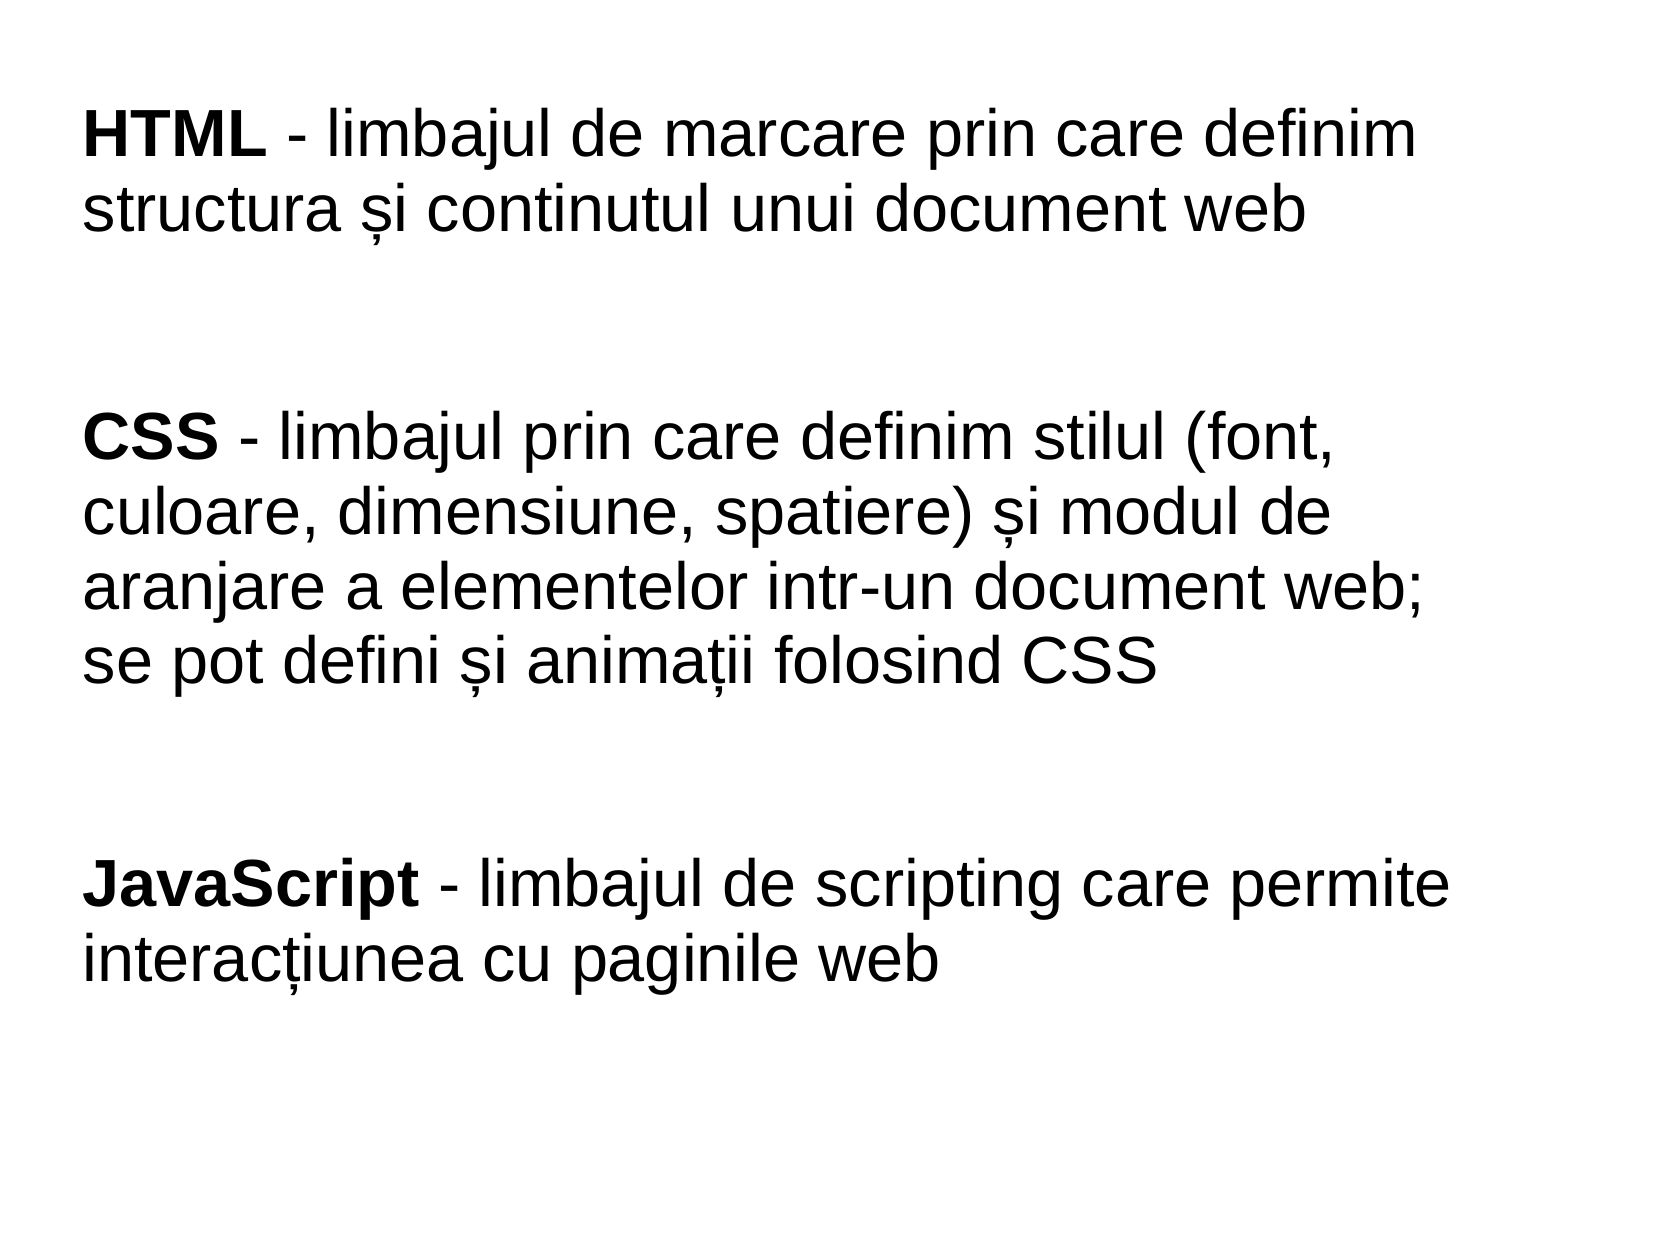

# HTML - limbajul de marcare prin care definim structura și continutul unui document web
CSS - limbajul prin care definim stilul (font, culoare, dimensiune, spatiere) și modul de aranjare a elementelor intr-un document web;
se pot defini și animații folosind CSS
JavaScript - limbajul de scripting care permite interacțiunea cu paginile web